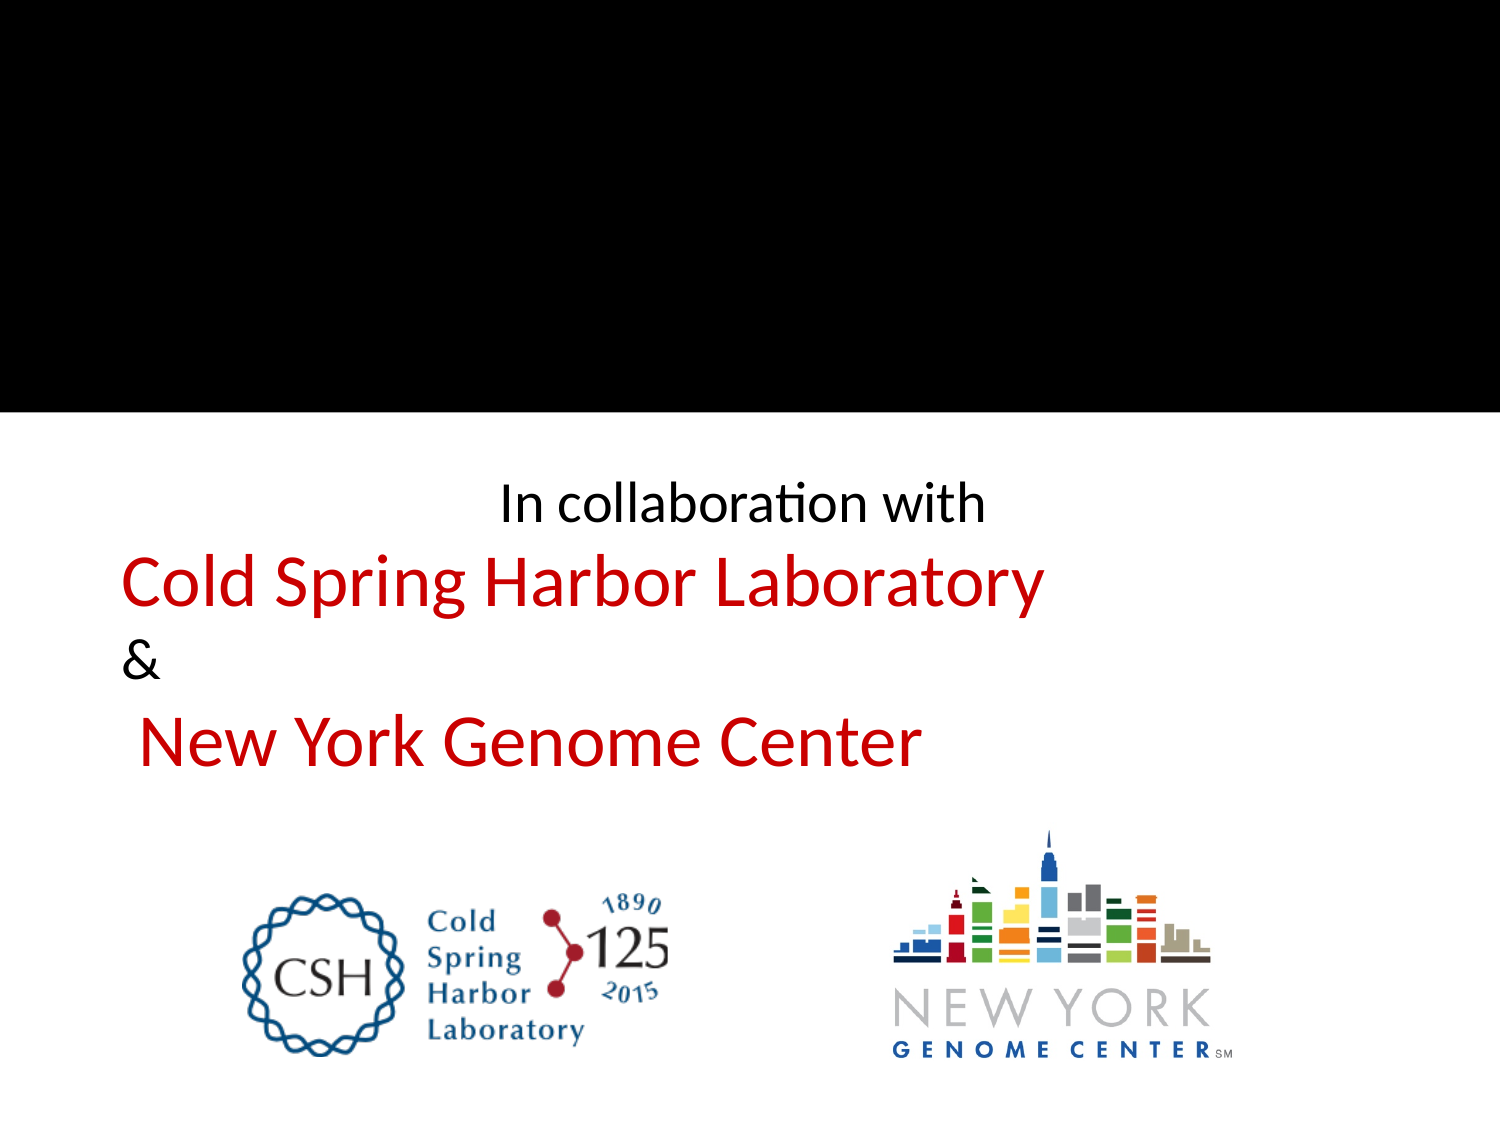

In collaboration with
Cold Spring Harbor Laboratory
&
 New York Genome Center